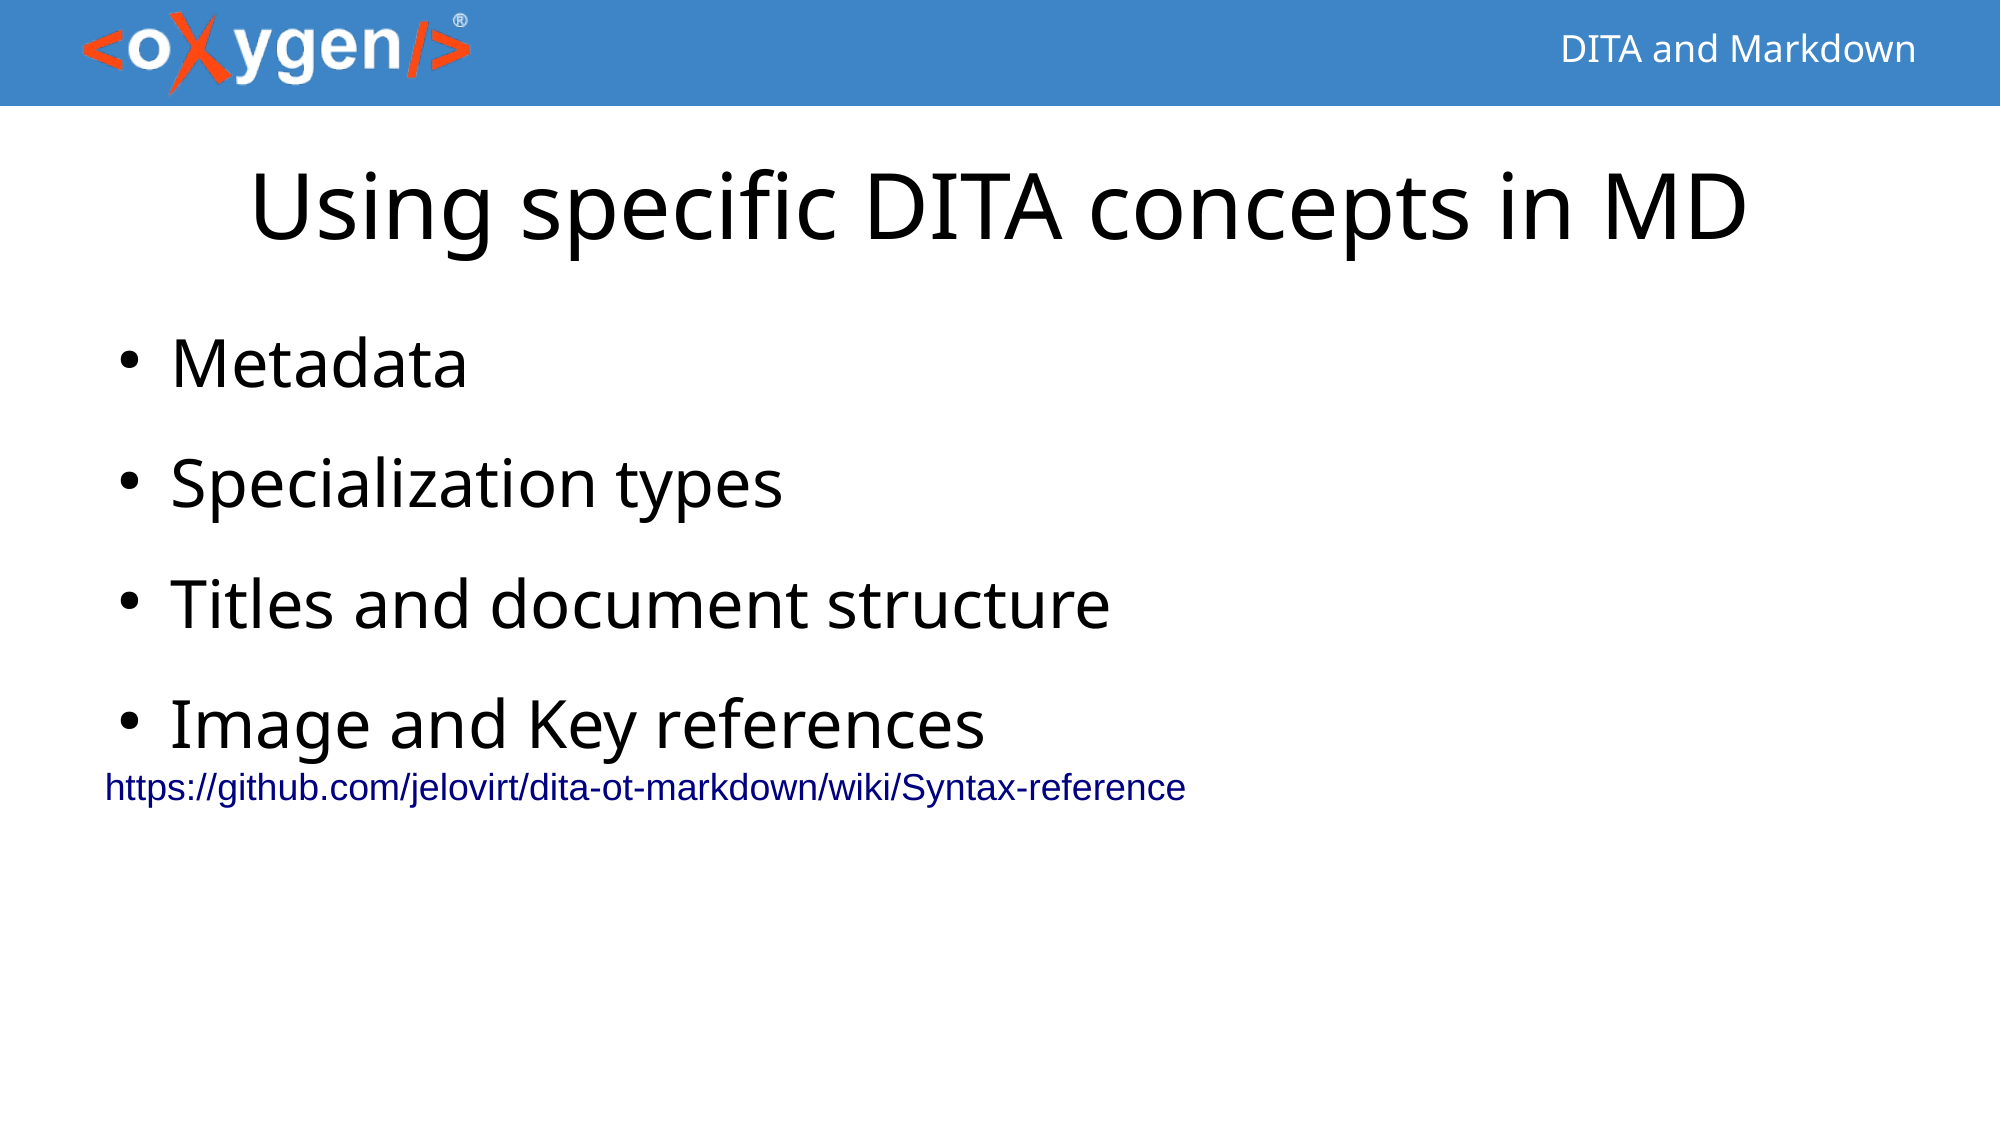

# Using specific DITA concepts in MD
Metadata
Specialization types
Titles and document structure
Image and Key references
https://github.com/jelovirt/dita-ot-markdown/wiki/Syntax-reference